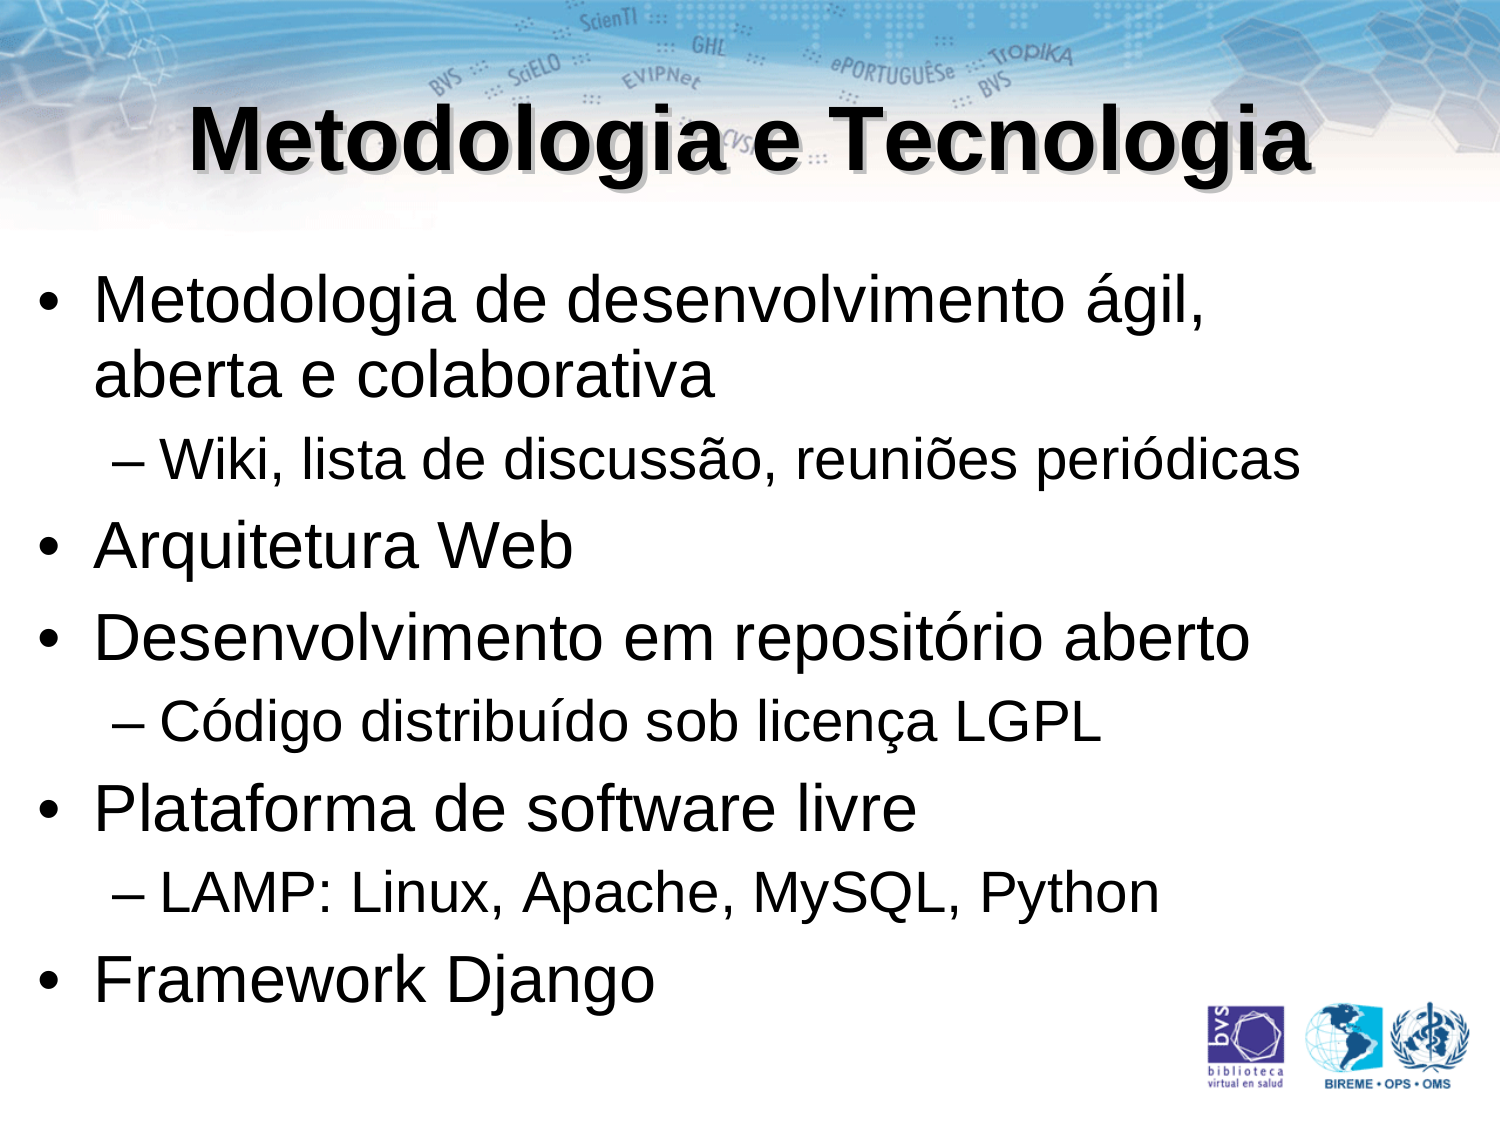

# Metodologia e Tecnologia
Metodologia de desenvolvimento ágil,
aberta e colaborativa
Wiki, lista de discussão, reuniões periódicas
Arquitetura Web
Desenvolvimento em repositório aberto
Código distribuído sob licença LGPL
Plataforma de software livre
LAMP: Linux, Apache, MySQL, Python
Framework Django